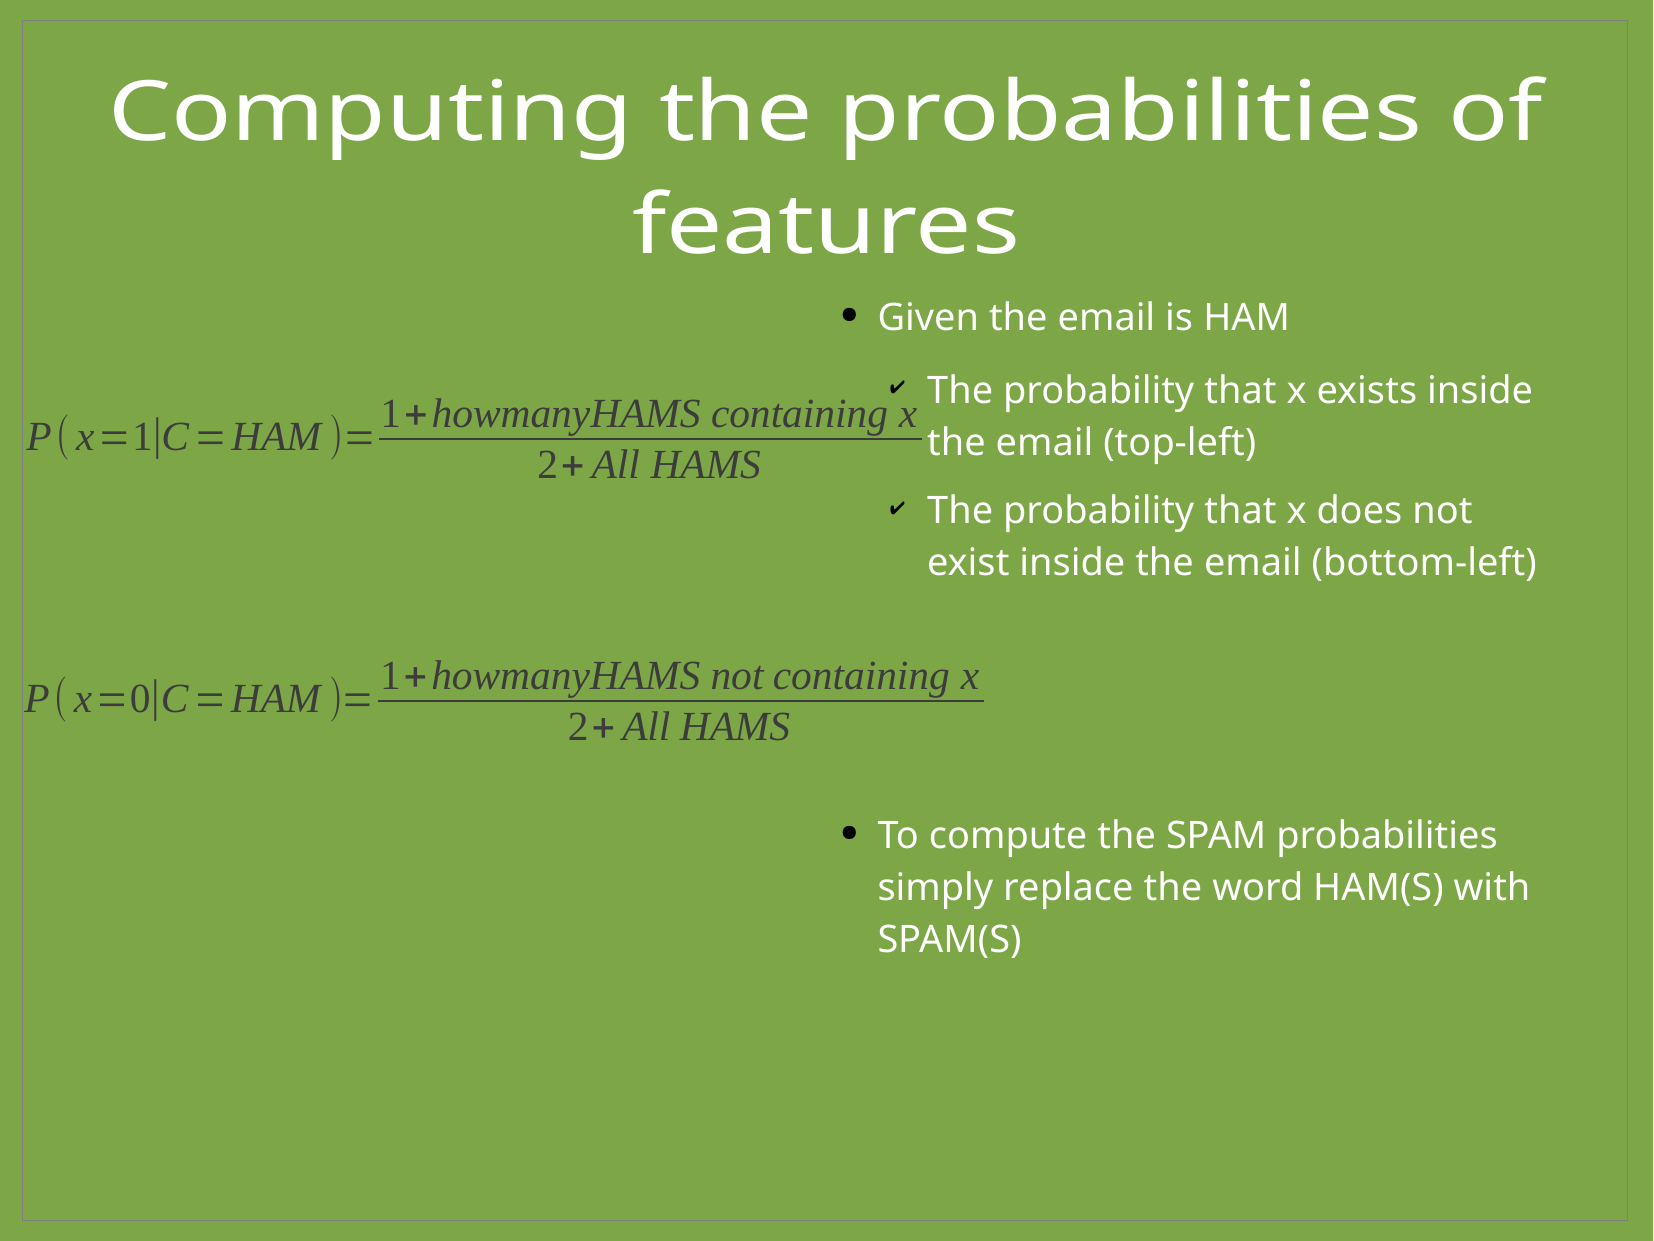

# Computing the probabilities of features
Given the email is HAM
The probability that x exists inside the email (top-left)
The probability that x does not exist inside the email (bottom-left)
To compute the SPAM probabilities simply replace the word HAM(S) with SPAM(S)